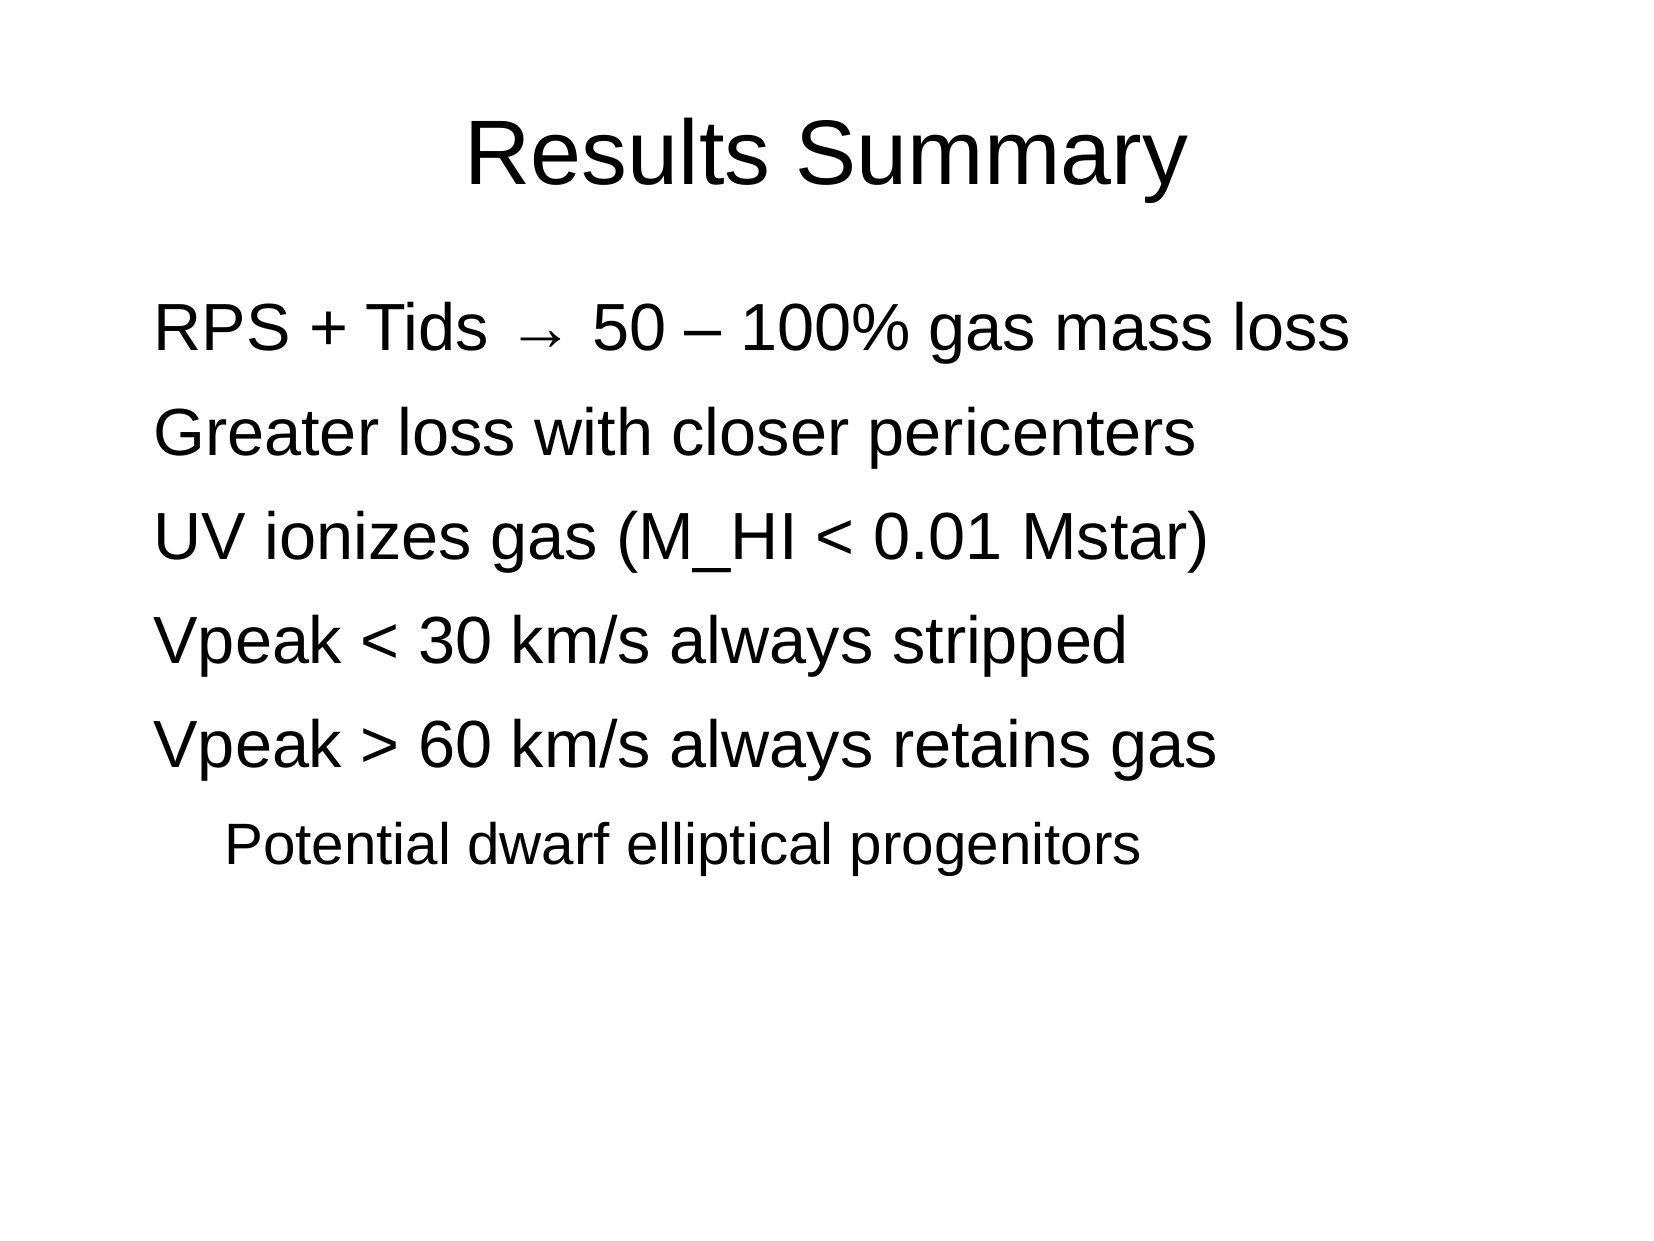

# Results Summary
RPS + Tids → 50 – 100% gas mass loss
Greater loss with closer pericenters
UV ionizes gas (M_HI < 0.01 Mstar)
Vpeak < 30 km/s always stripped
Vpeak > 60 km/s always retains gas
Potential dwarf elliptical progenitors